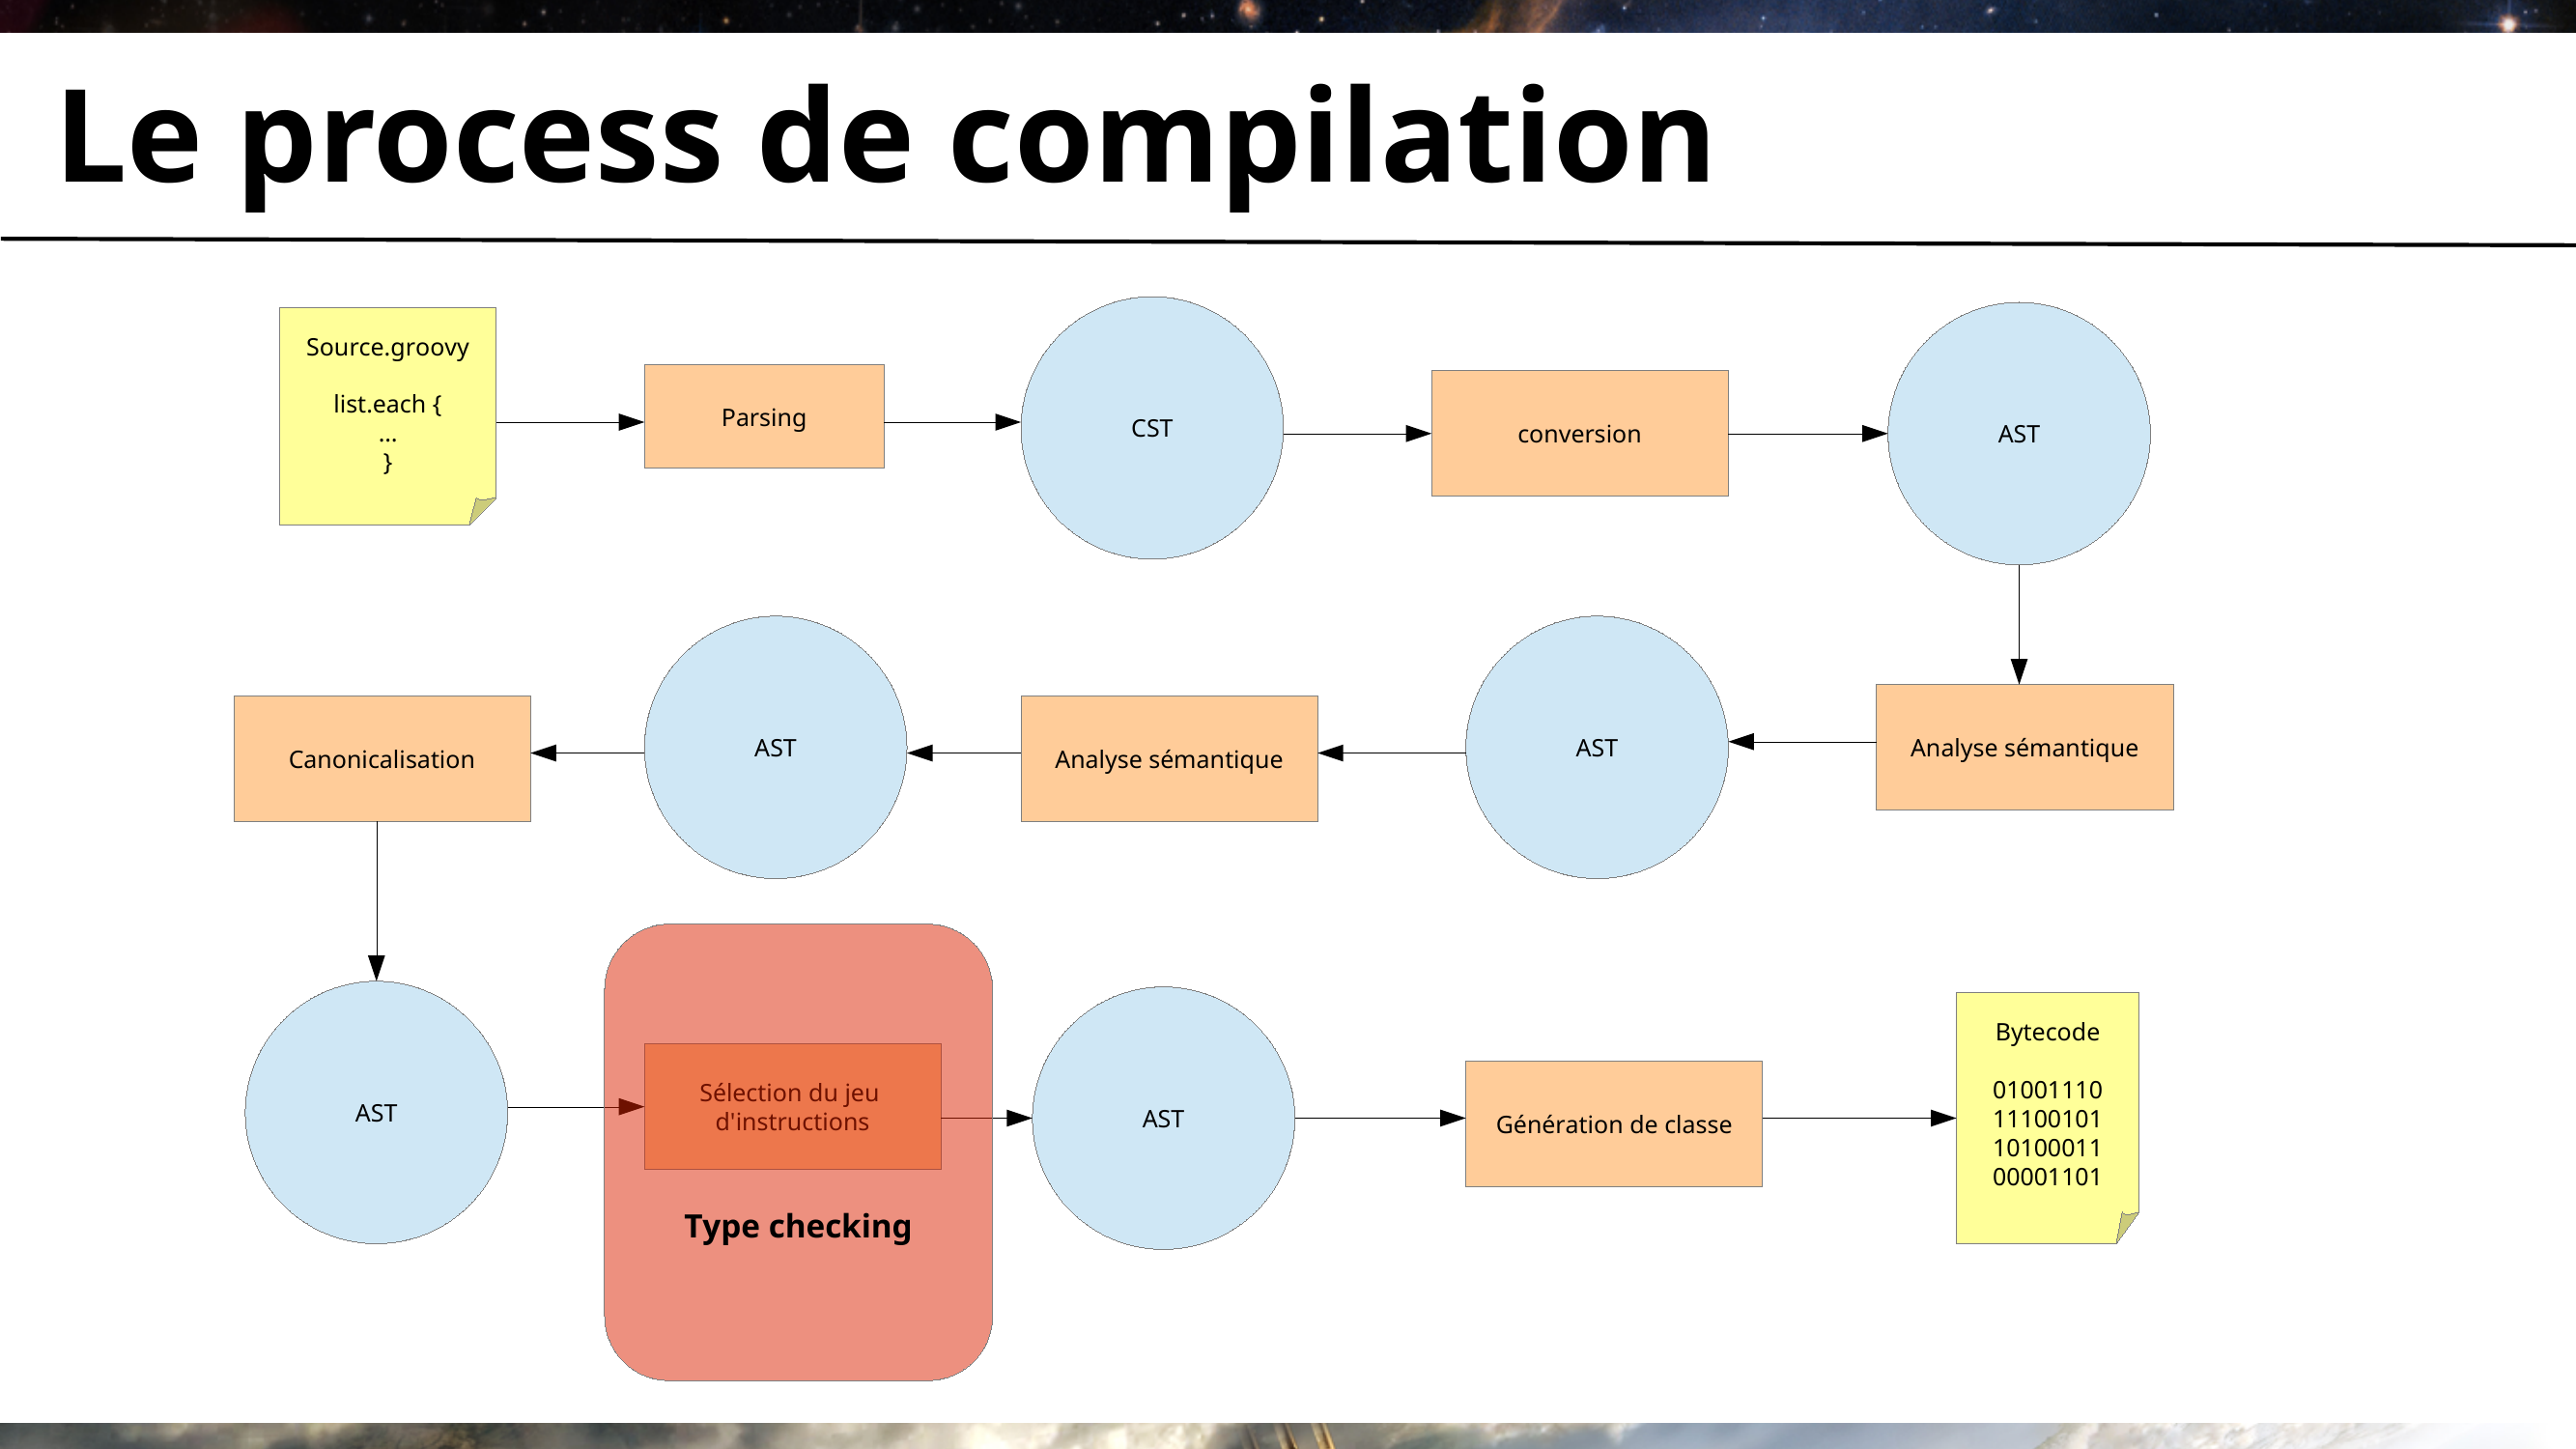

# Le process de compilation
CST
CST
AST
Source.groovy
list.each {
…
}
Parsing
conversion
AST
AST
Analyse sémantique
Canonicalisation
Analyse sémantique
AST
AST
Bytecode
01001110
11100101
10100011
00001101
Sélection du jeu
d'instructions
Génération de classe
Type checking